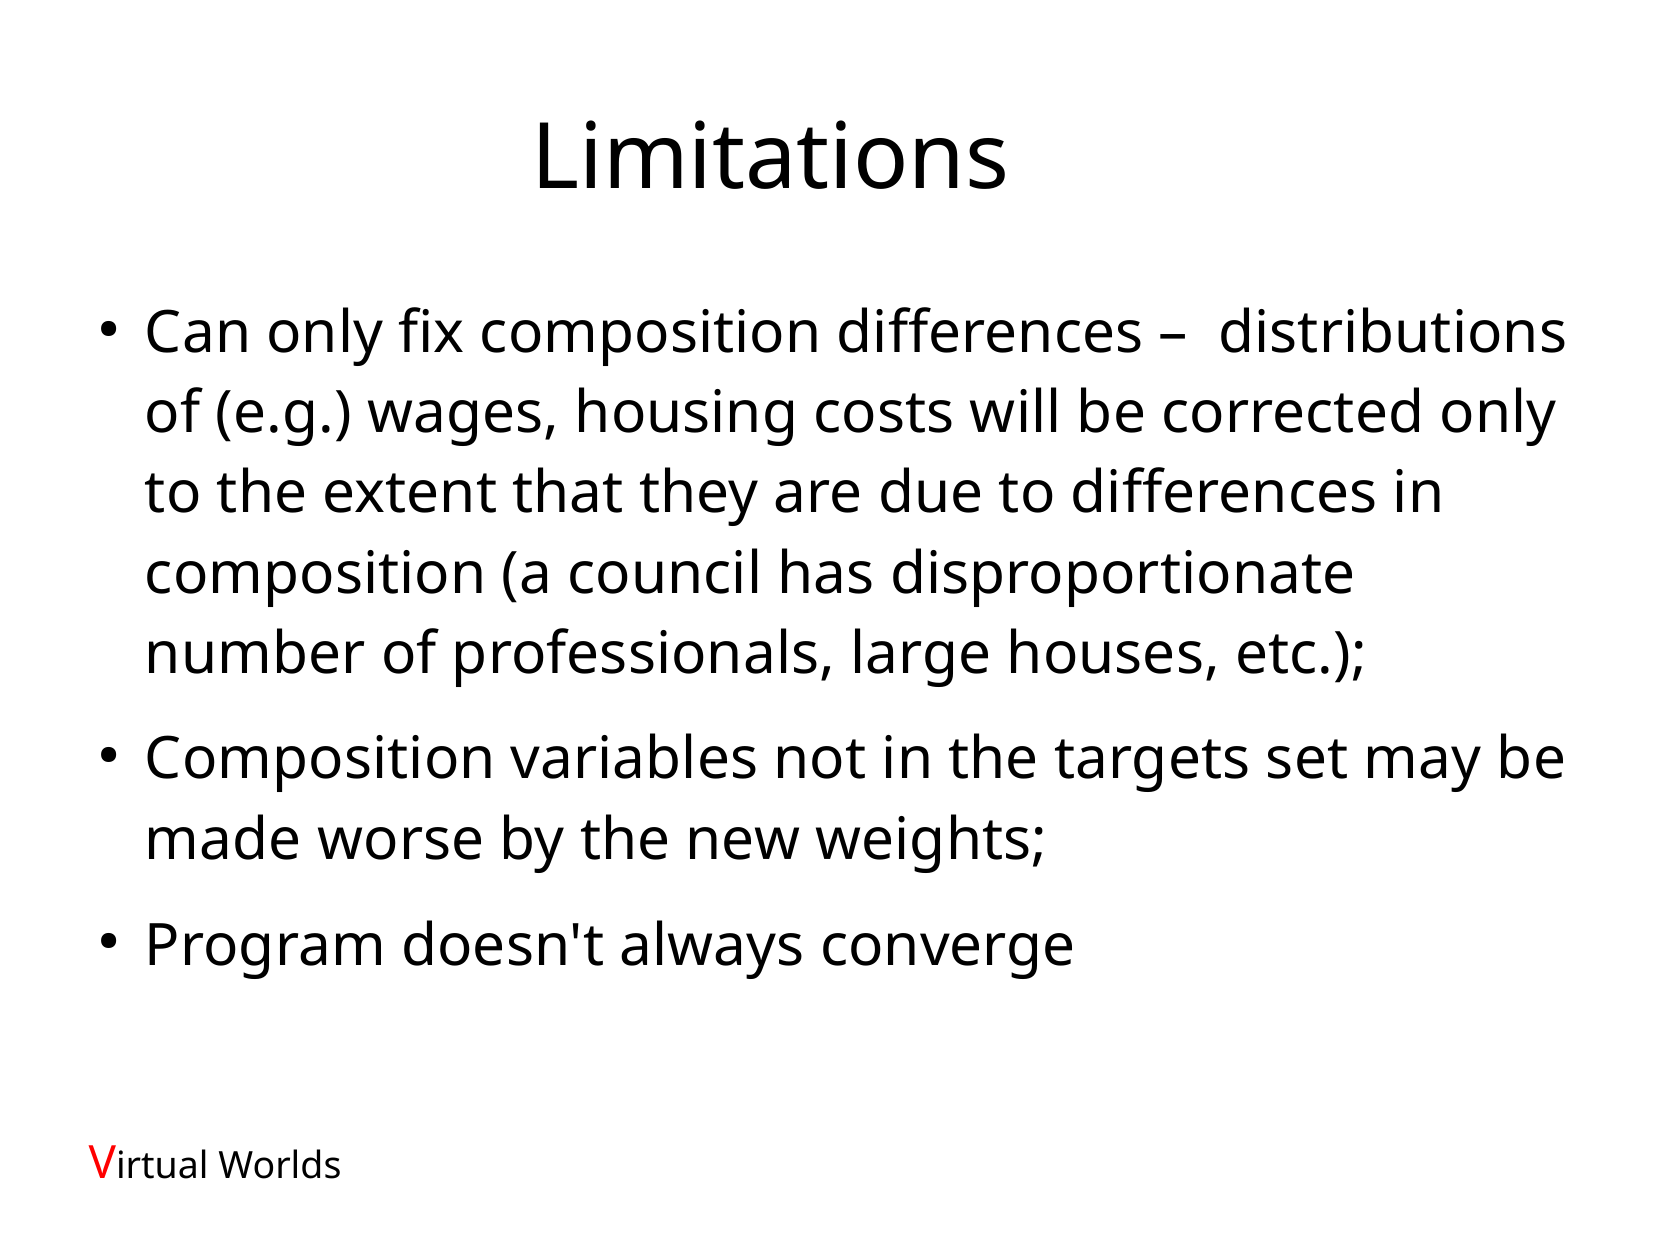

# Limitations
Can only fix composition differences – distributions of (e.g.) wages, housing costs will be corrected only to the extent that they are due to differences in composition (a council has disproportionate number of professionals, large houses, etc.);
Composition variables not in the targets set may be made worse by the new weights;
Program doesn't always converge